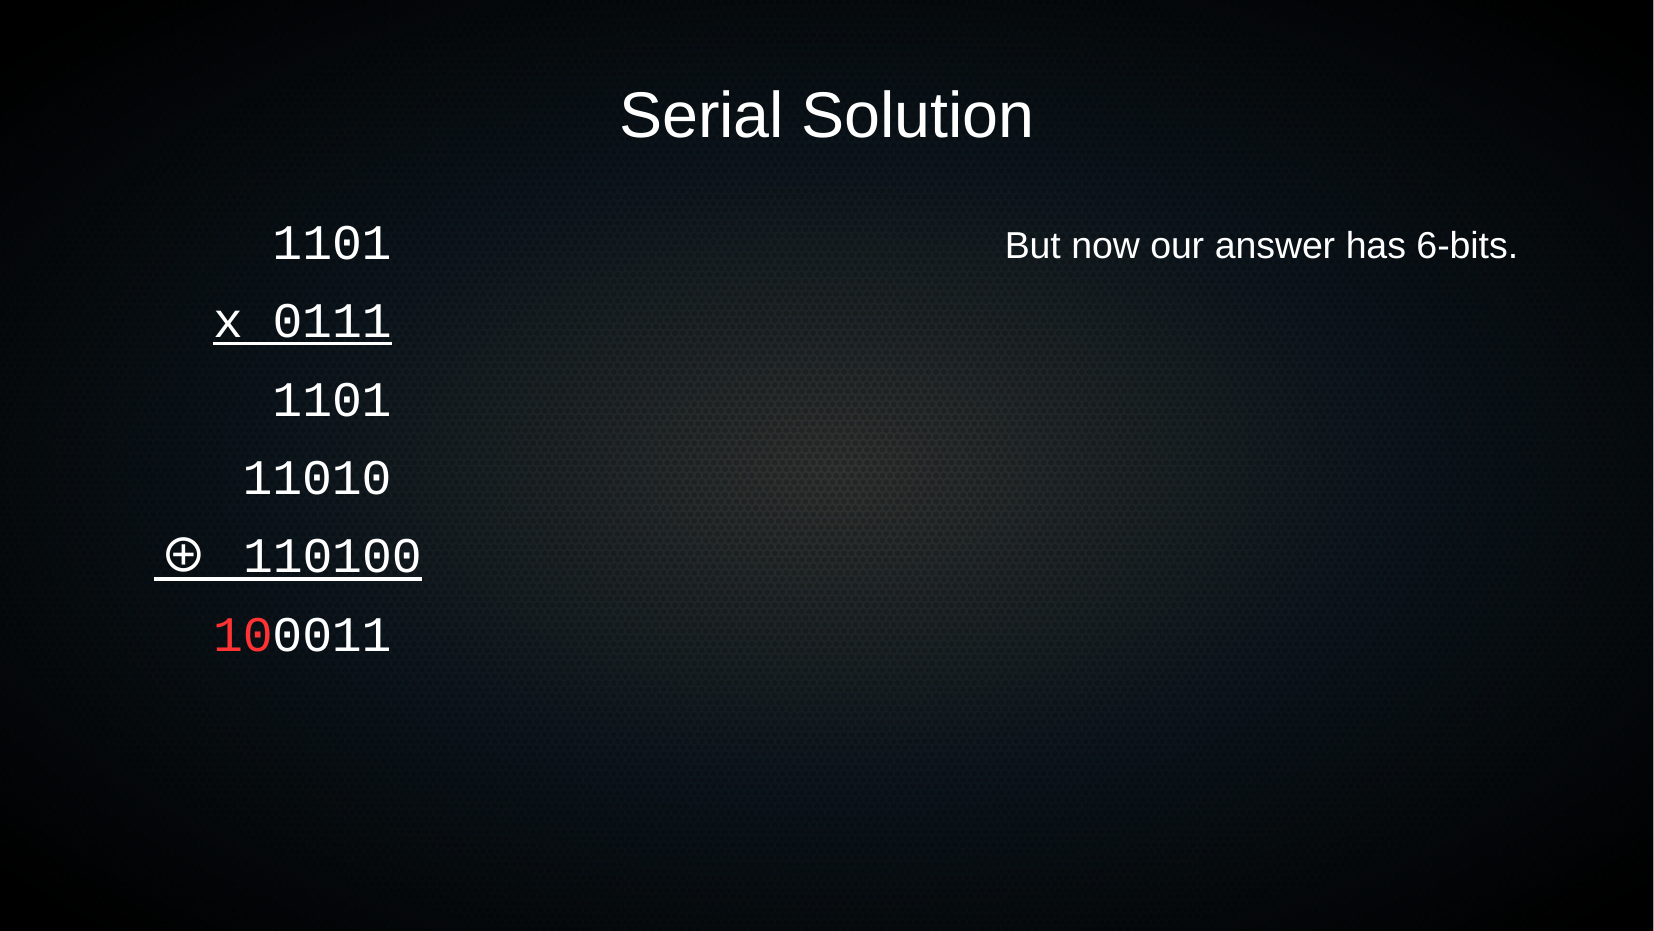

# Serial Solution
 1101
 x 0111
 1101
 11010
⊕ 110100
 100011
But now our answer has 6-bits.